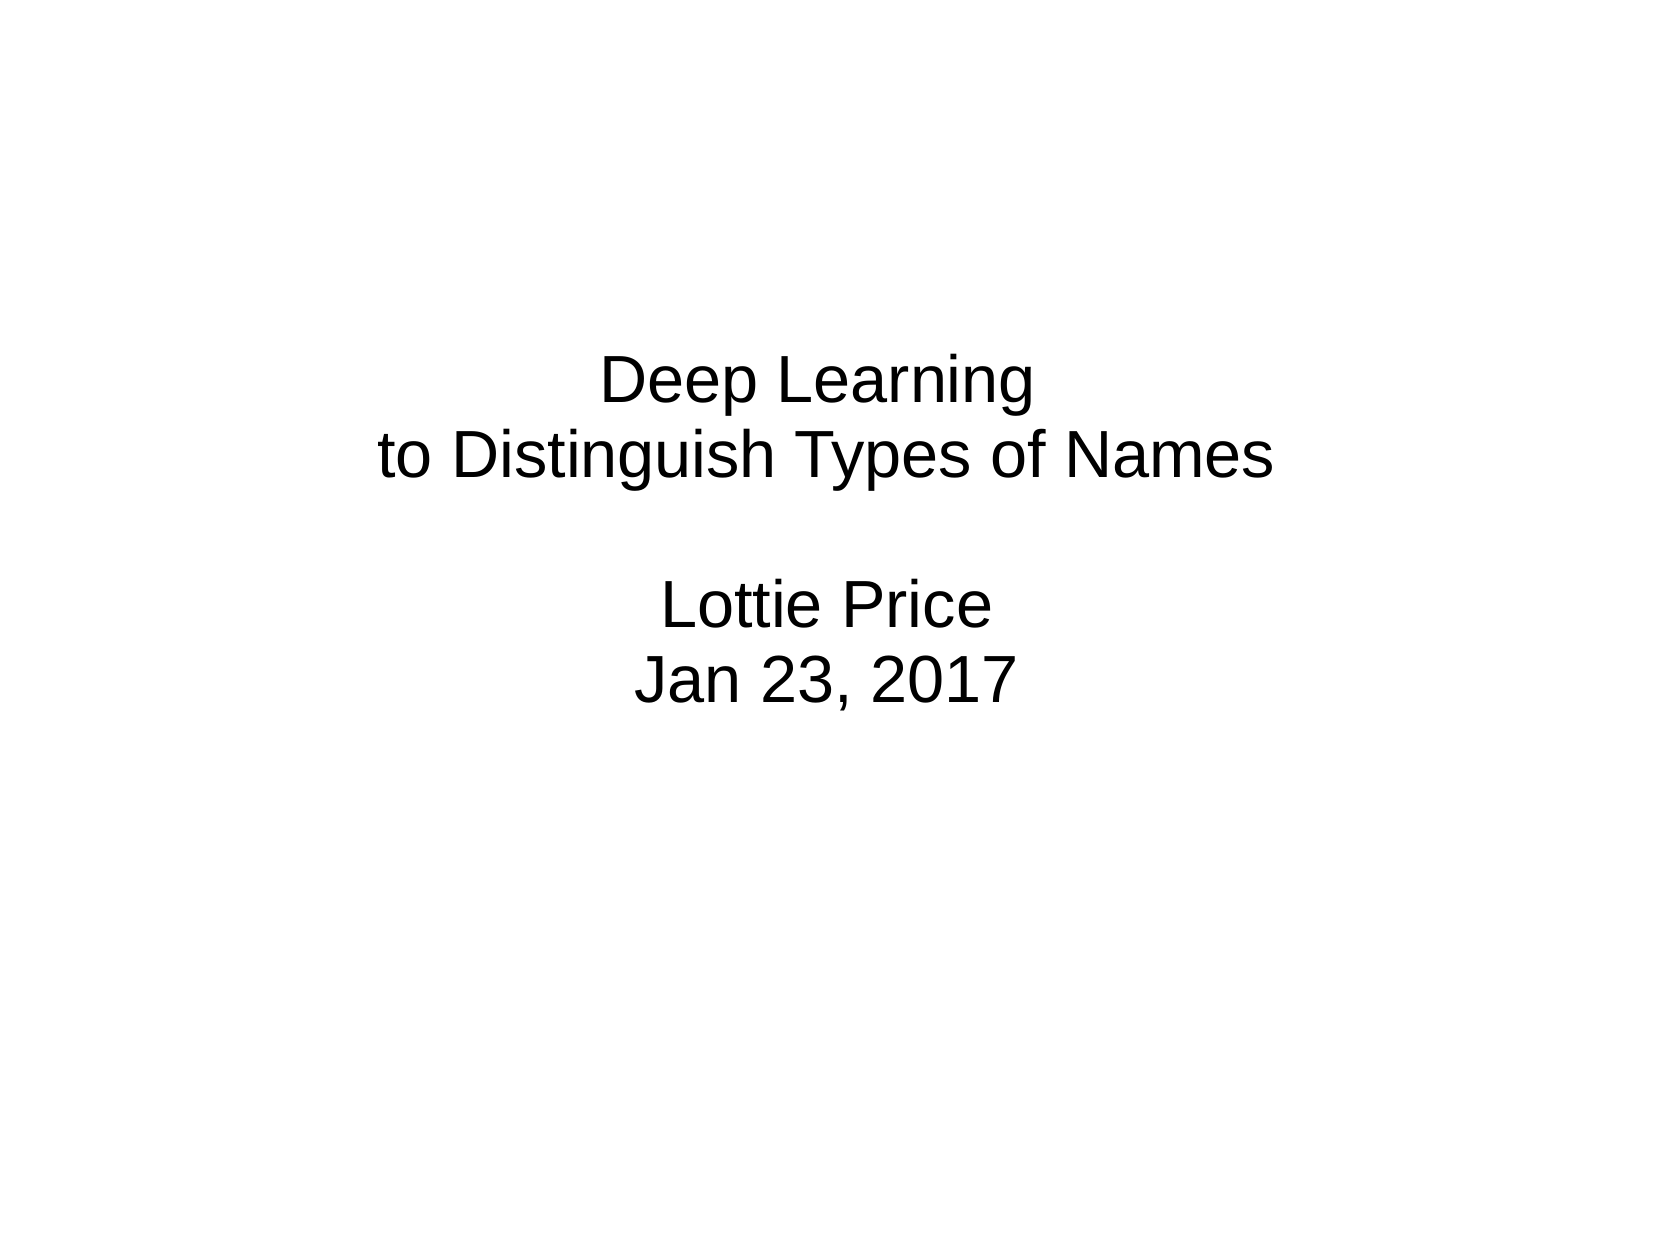

# Deep Learning to Distinguish Types of Names
Lottie Price
Jan 23, 2017